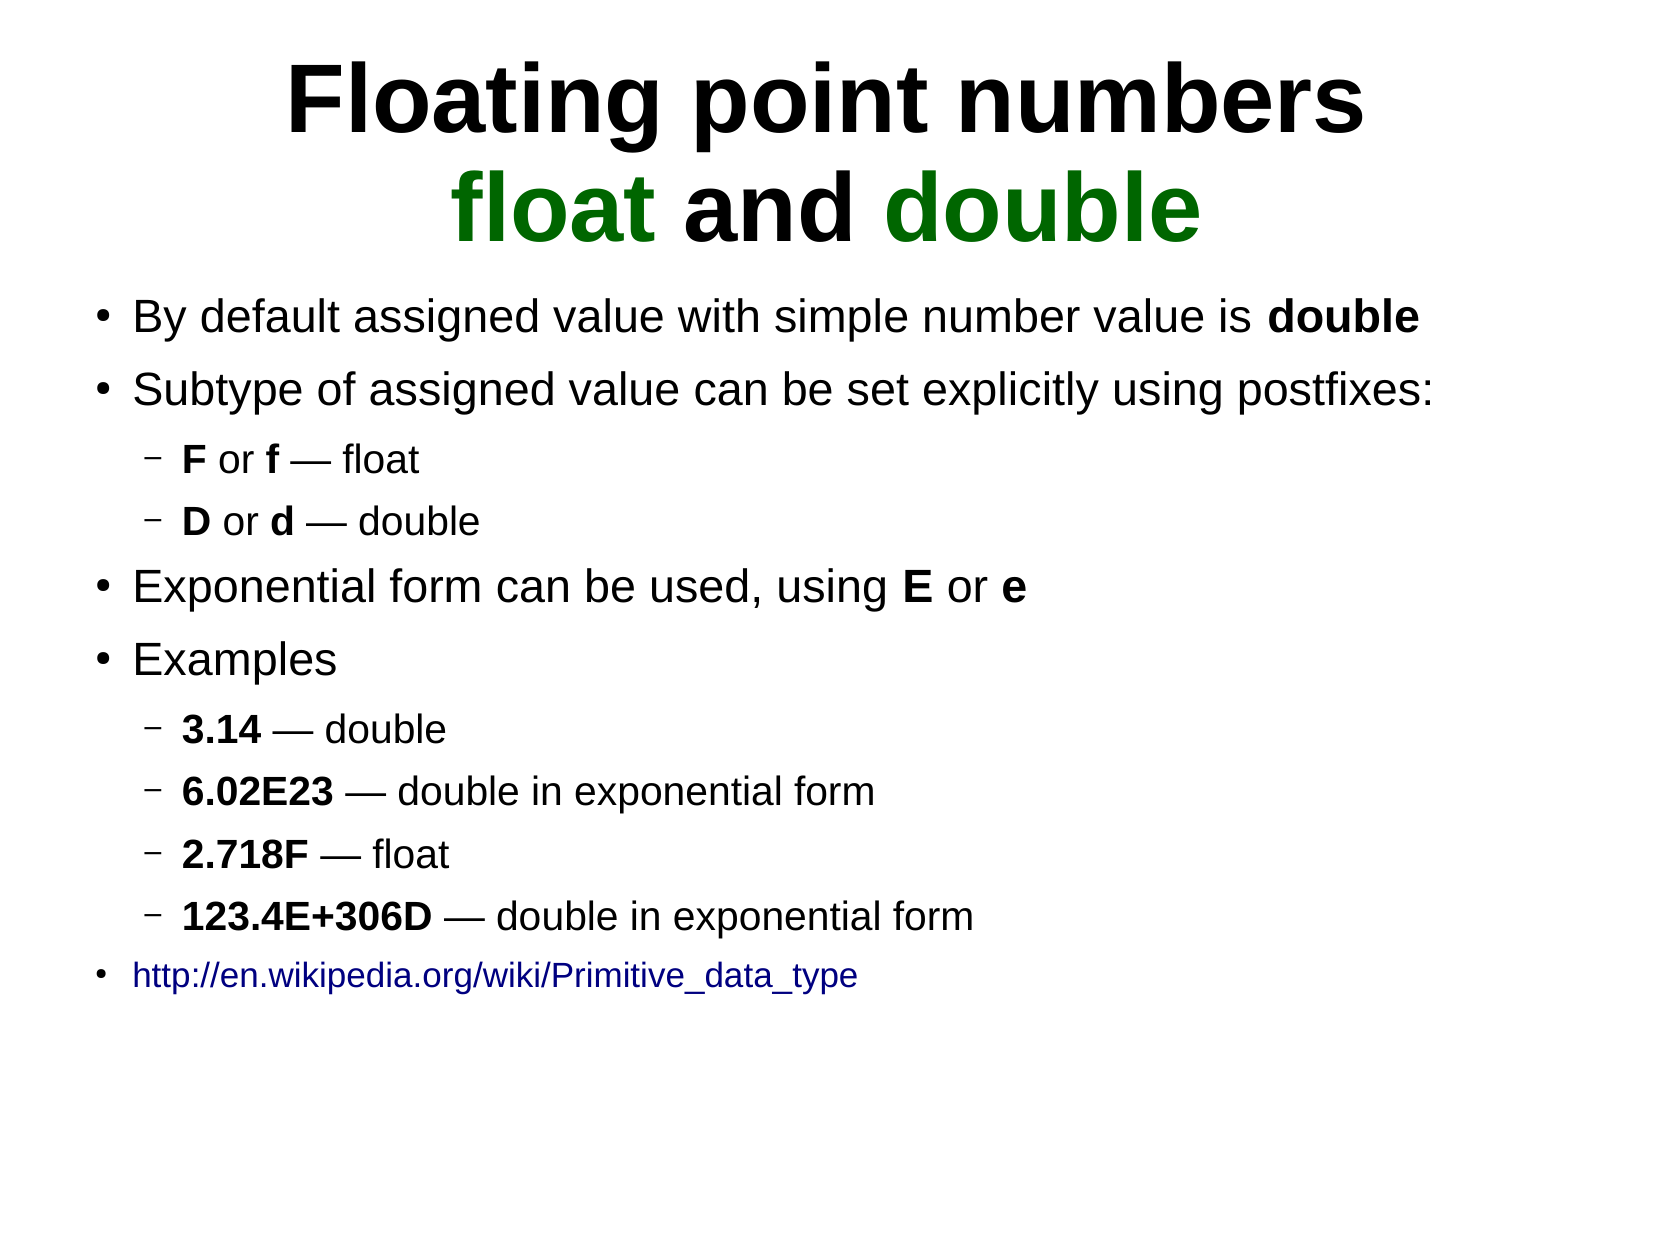

# Floating point numbers float and double
By default assigned value with simple number value is double
Subtype of assigned value can be set explicitly using postfixes:
F or f — float
D or d — double
Exponential form can be used, using E or e
Examples
3.14 — double
6.02E23 — double in exponential form
2.718F — float
123.4E+306D — double in exponential form
http://en.wikipedia.org/wiki/Primitive_data_type